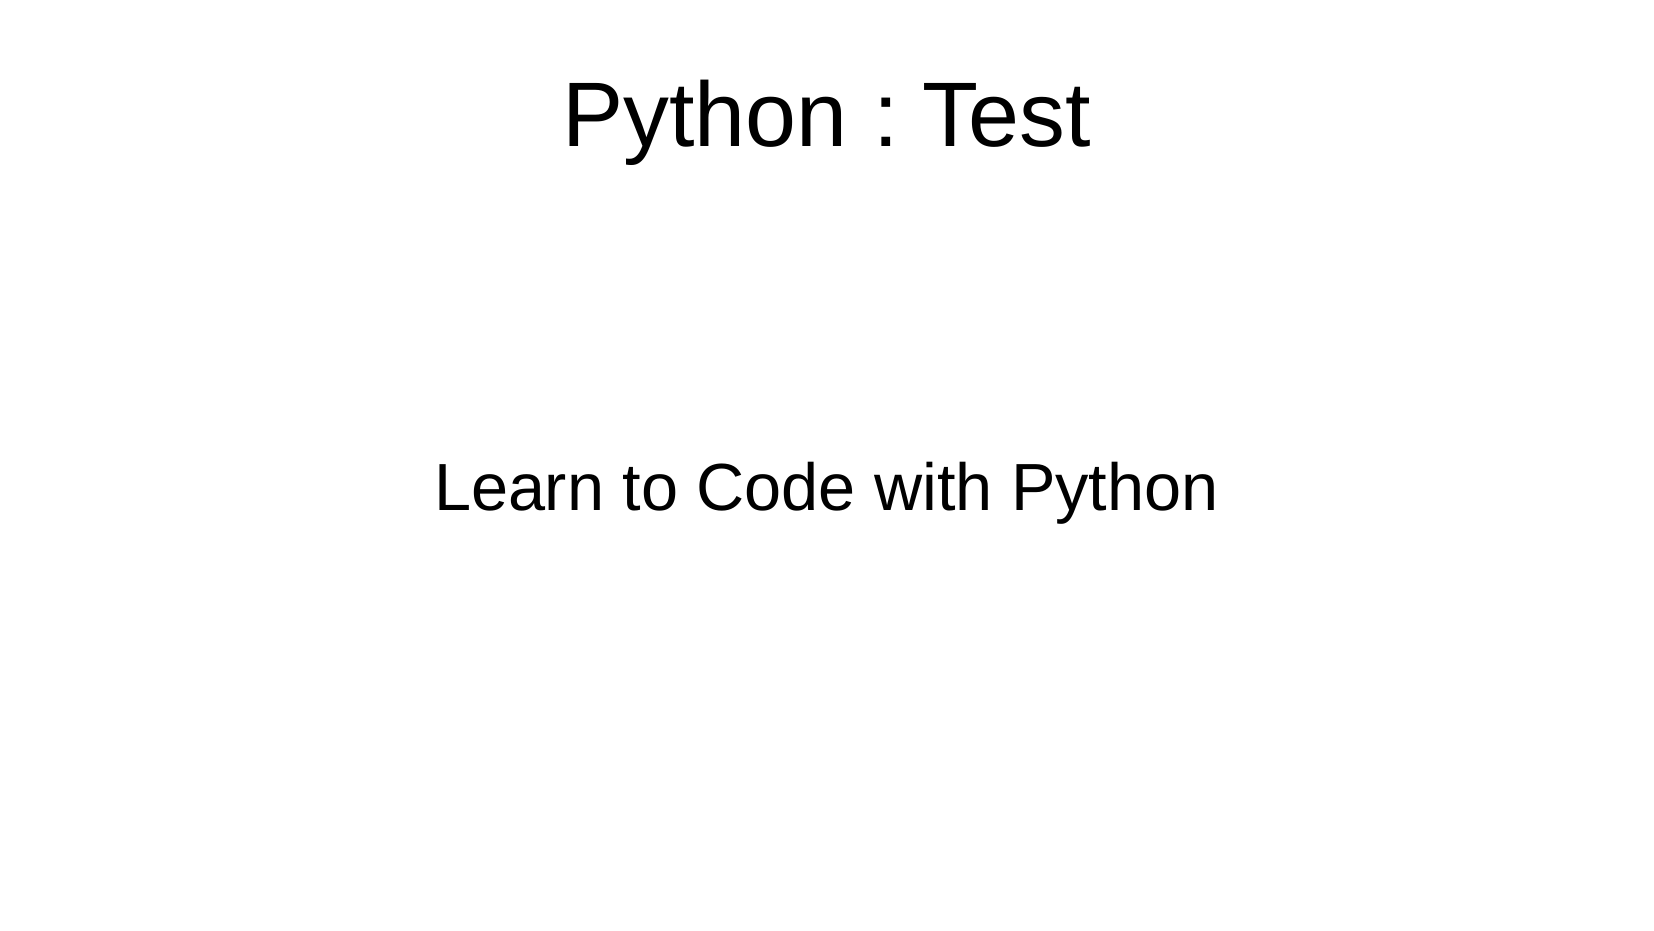

# Python : Test
Learn to Code with Python